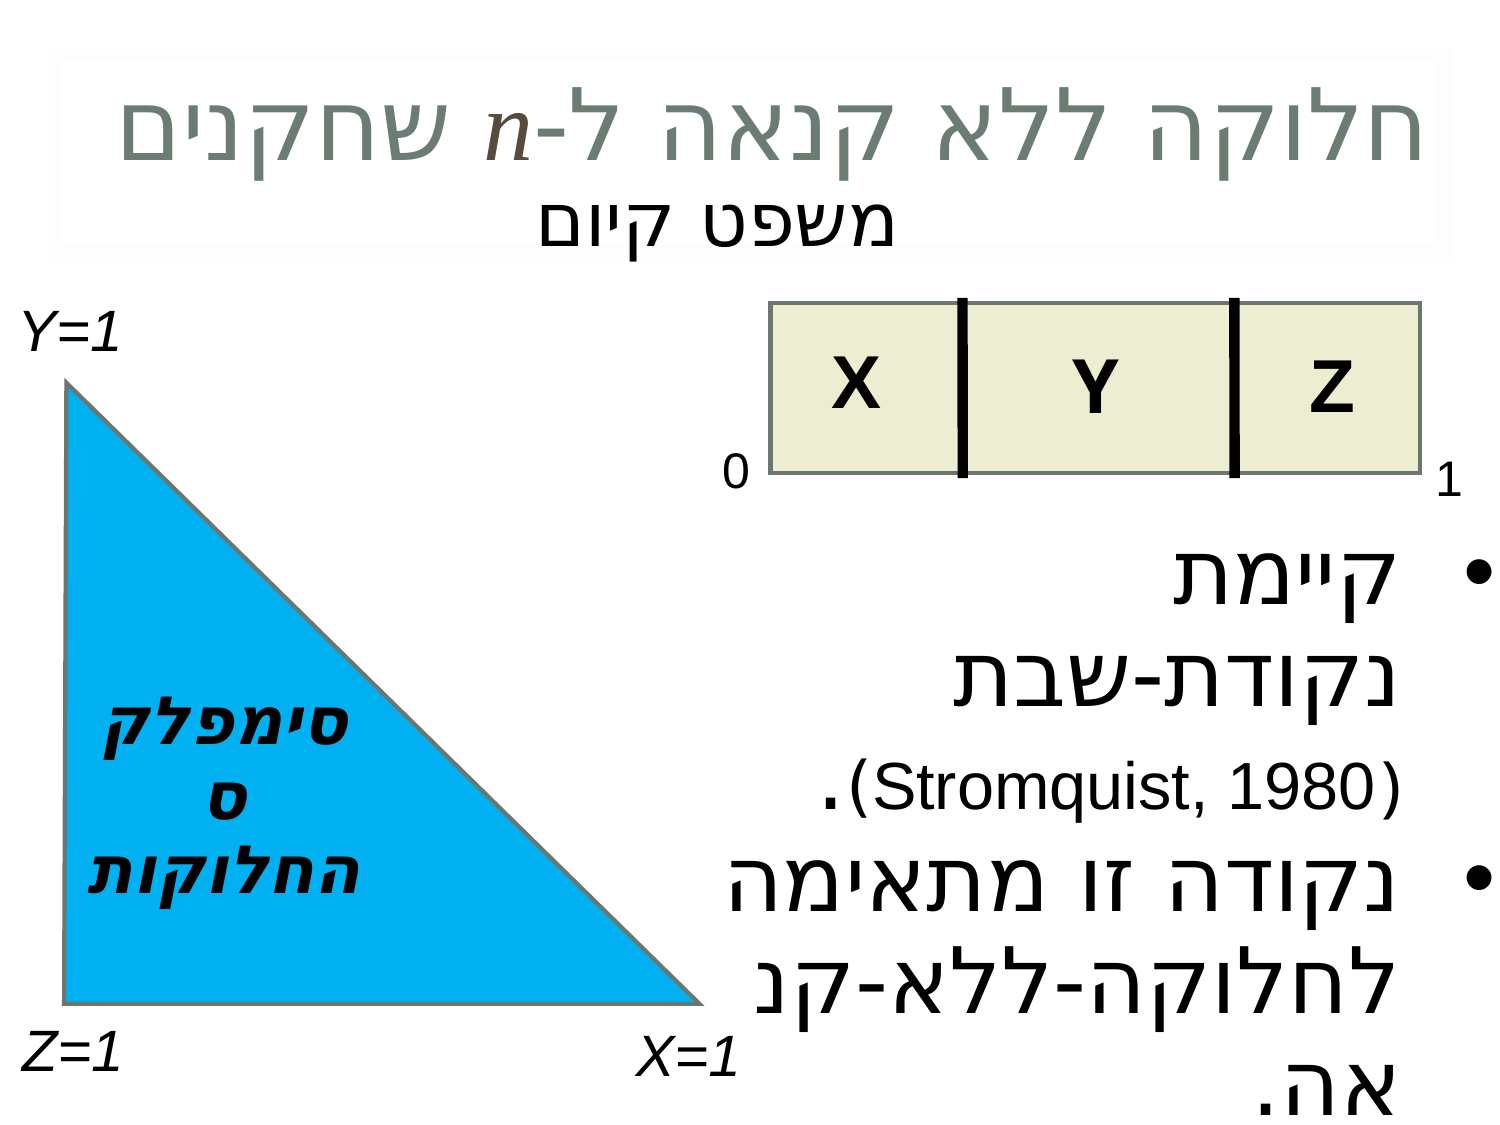

חלוקה ללא קנאה ל-n שחקנים
משפט קיום
Y=1
Y
X
Z
סימפלקס החלוקות
0
1
קיימת נקודת-שבת
(Stromquist, 1980).
נקודה זו מתאימה לחלוקה-ללא-קנאה.
Z=1
X=1